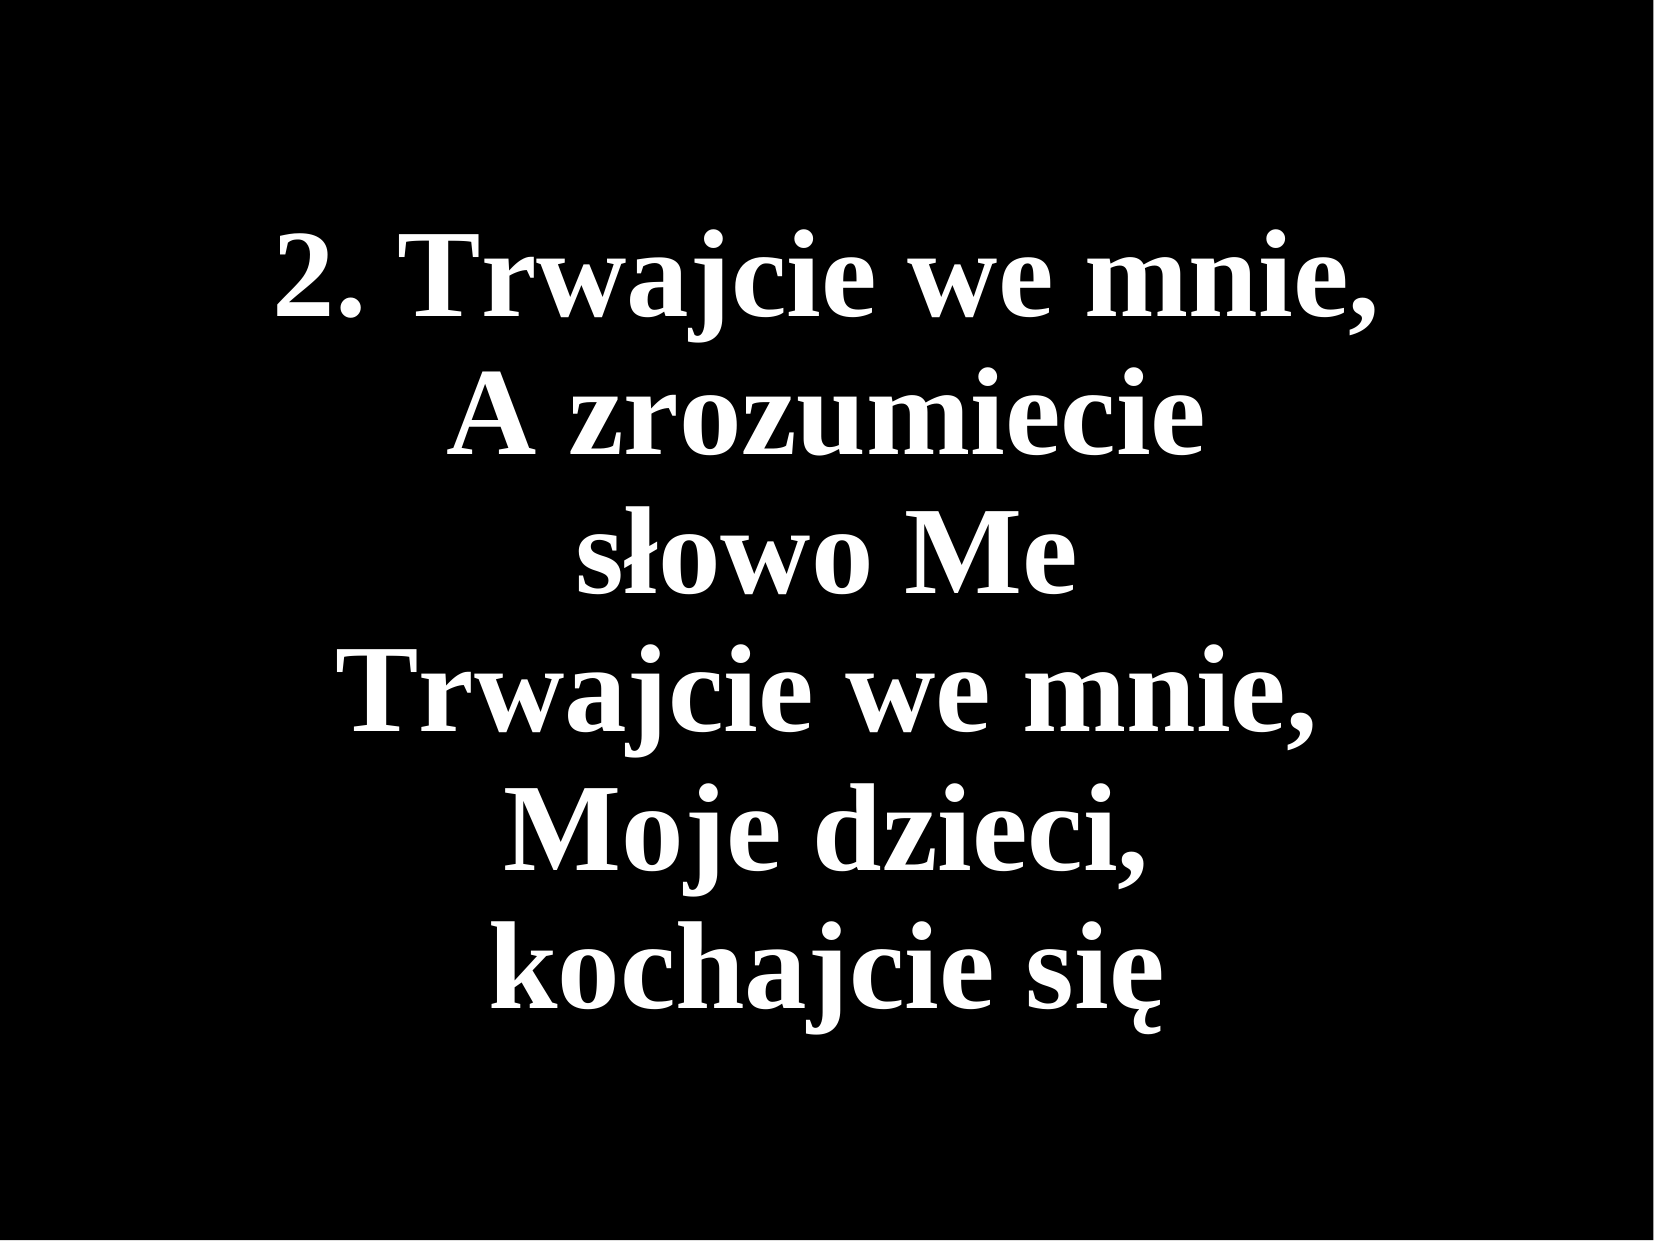

# 2. Trwajcie we mnie, A zrozumiecie słowo Me Trwajcie we mnie, Moje dzieci, kochajcie się